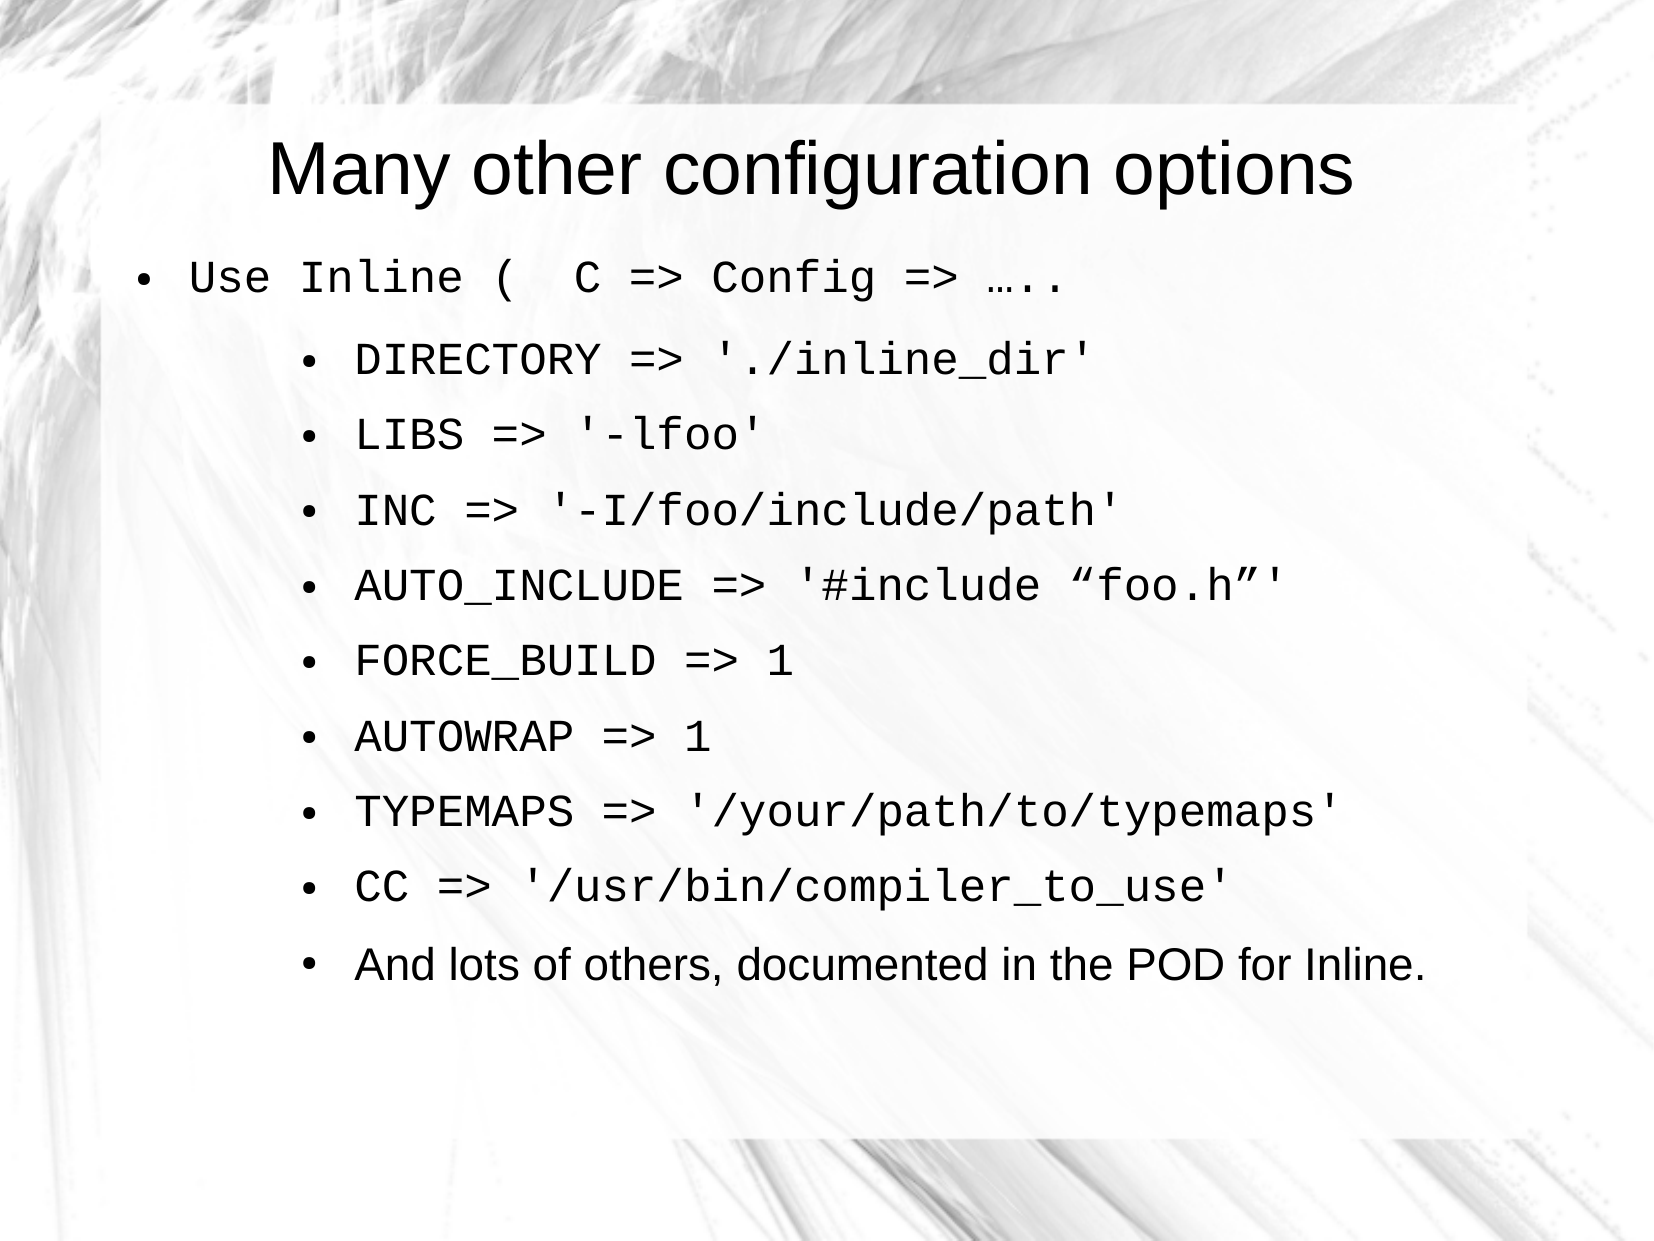

# Many other configuration options
Use Inline ( C => Config => …..
DIRECTORY => './inline_dir'
LIBS => '-lfoo'
INC => '-I/foo/include/path'
AUTO_INCLUDE => '#include “foo.h”'
FORCE_BUILD => 1
AUTOWRAP => 1
TYPEMAPS => '/your/path/to/typemaps'
CC => '/usr/bin/compiler_to_use'
And lots of others, documented in the POD for Inline.